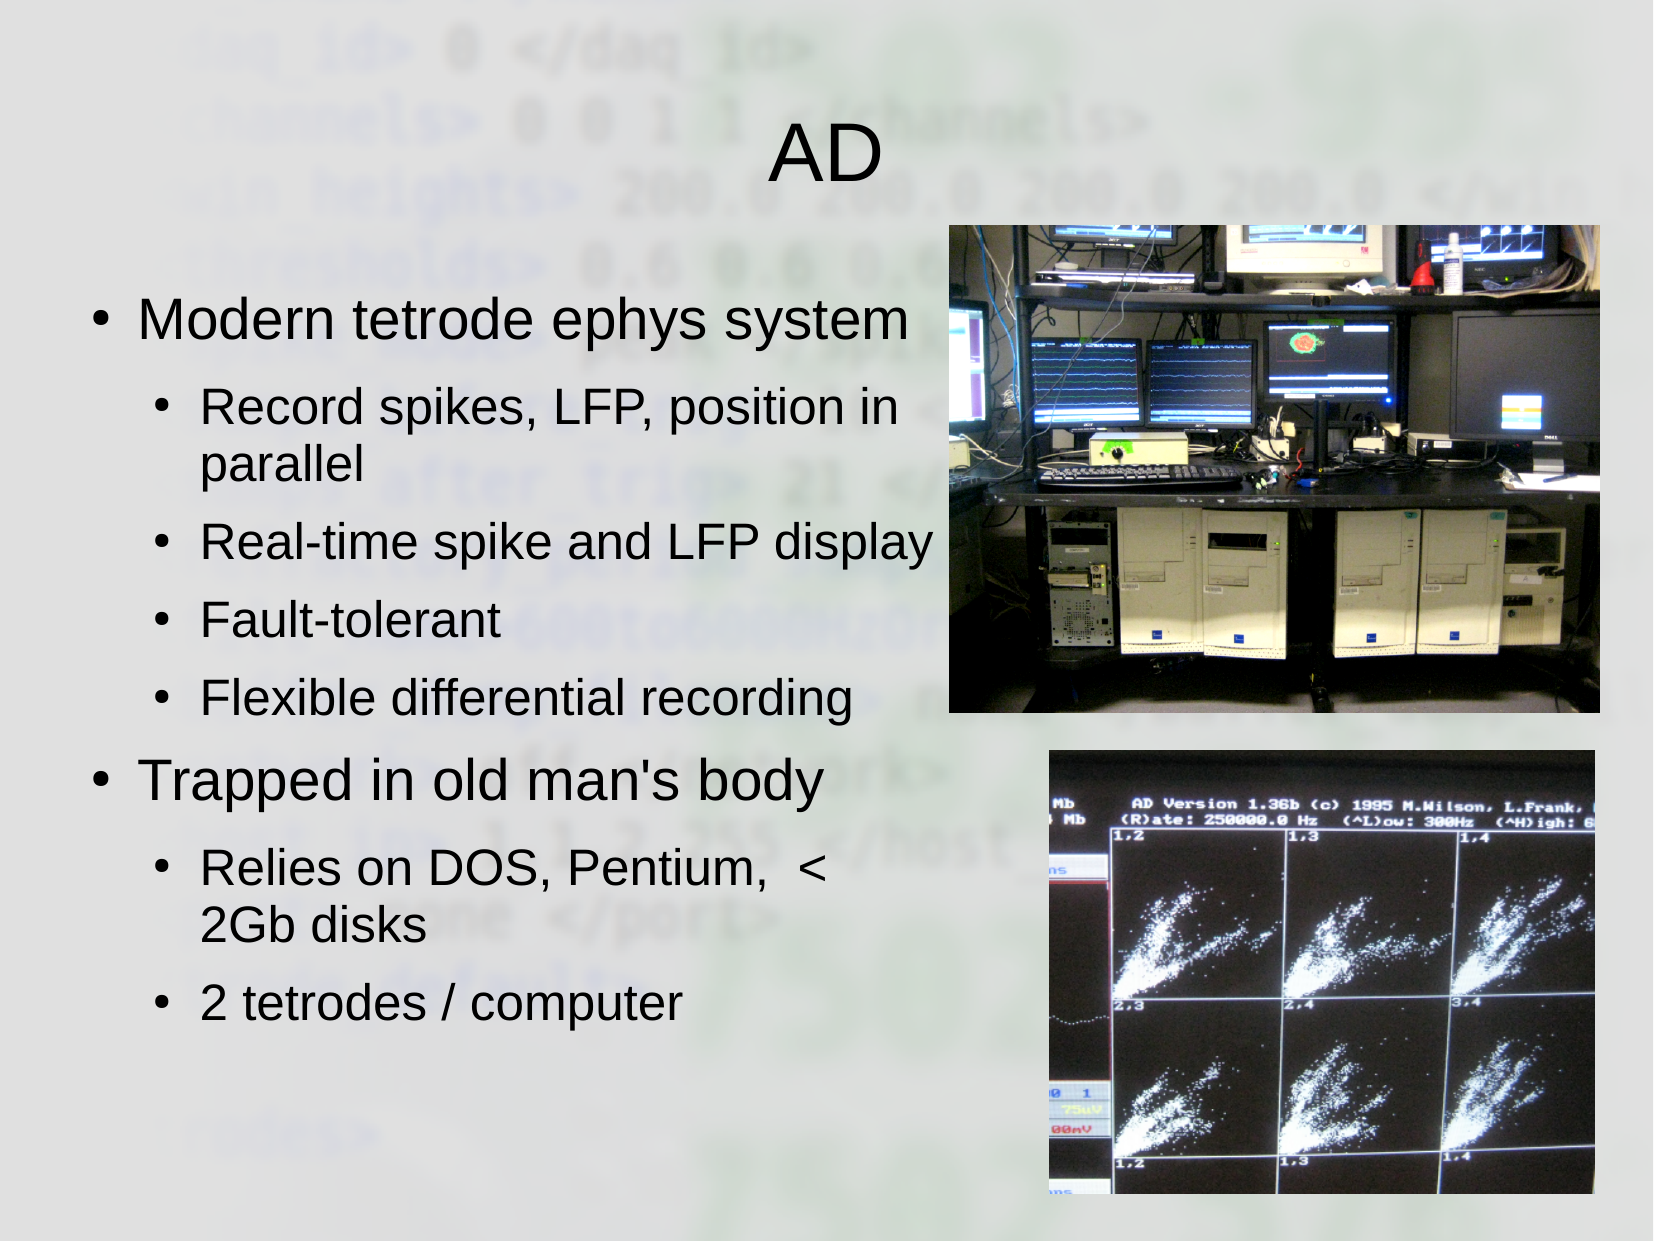

# AD
Modern tetrode ephys system
Record spikes, LFP, position in parallel
Real-time spike and LFP display
Fault-tolerant
Flexible differential recording
Trapped in old man's body
Relies on DOS, Pentium, < 2Gb disks
2 tetrodes / computer